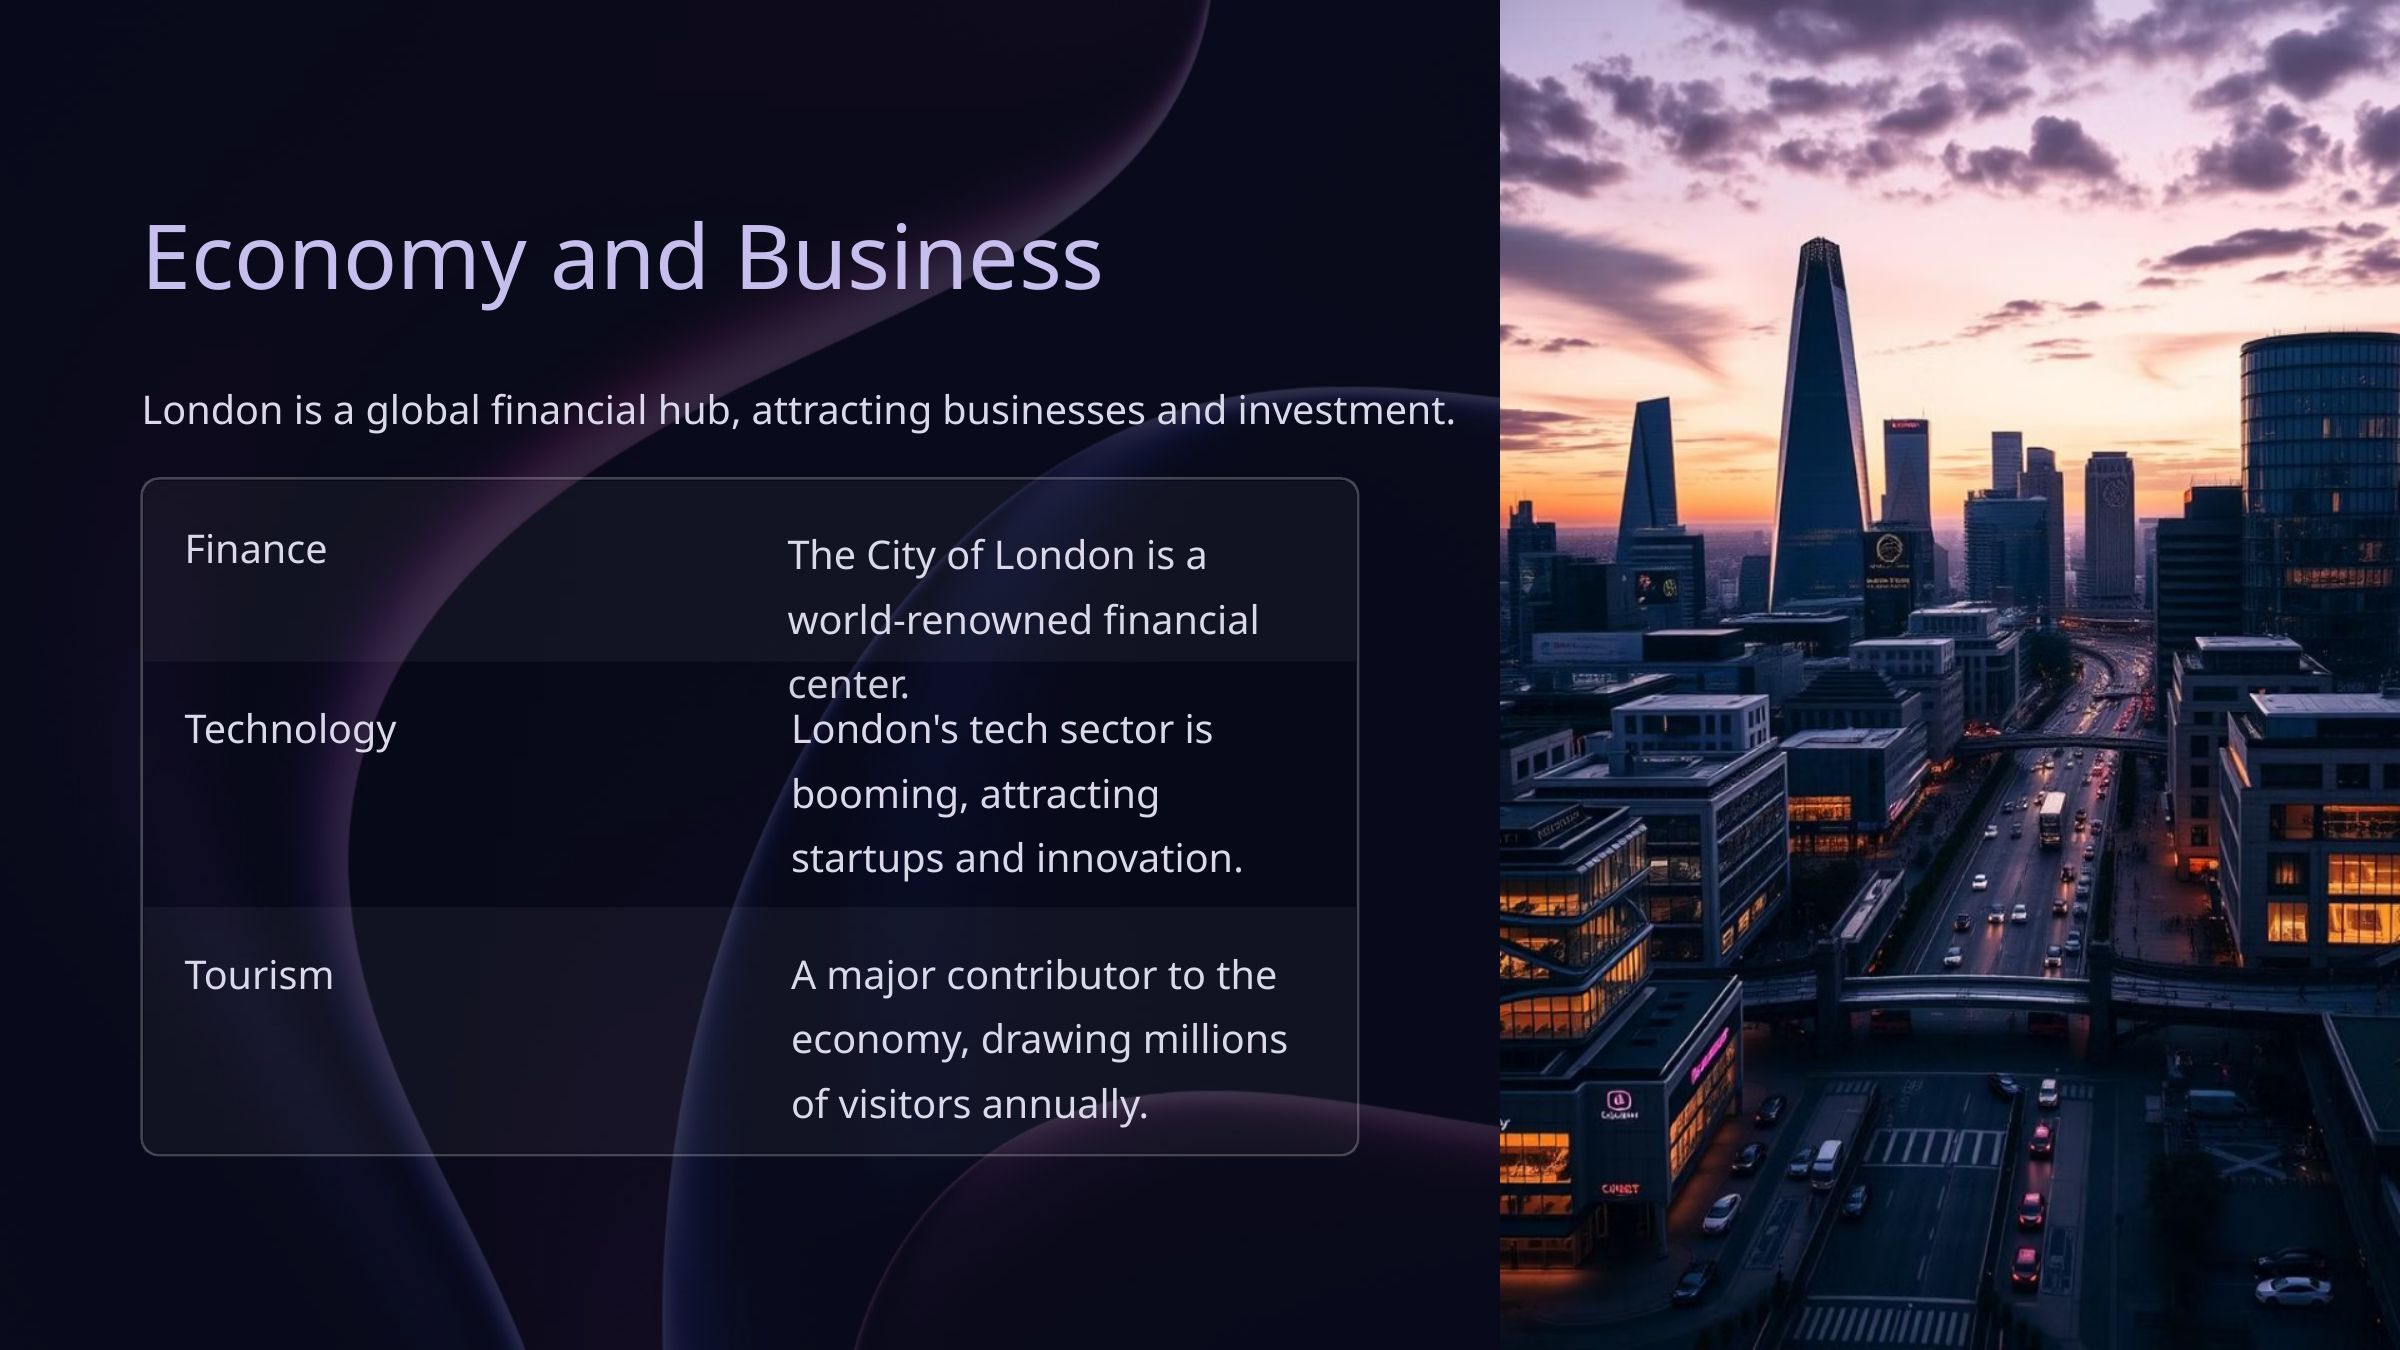

Economy and Business
London is a global financial hub, attracting businesses and investment.
Finance
The City of London is a world-renowned financial center.
Technology
London's tech sector is booming, attracting startups and innovation.
Tourism
A major contributor to the economy, drawing millions of visitors annually.